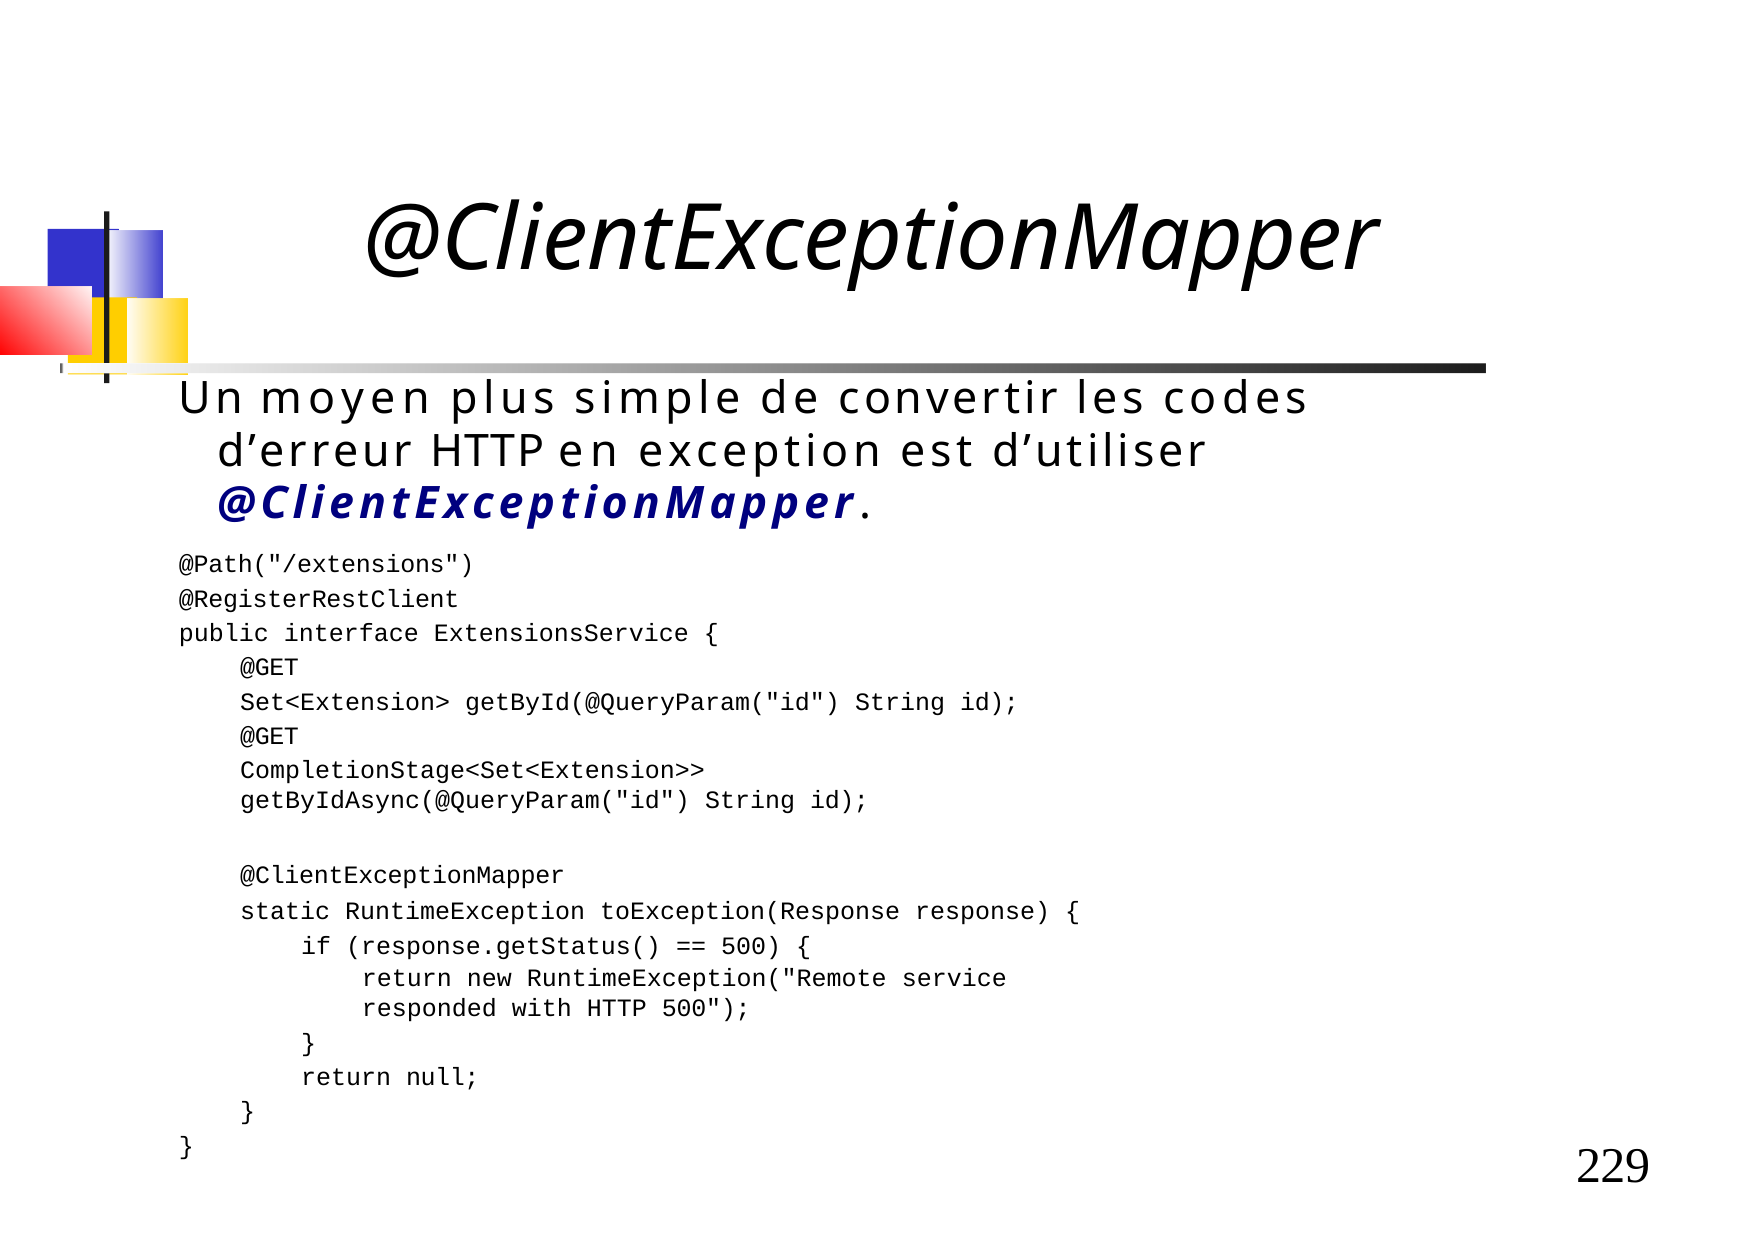

# @ClientExceptionMapper
Un moyen plus simple de convertir les codes d’erreur HTTP en exception est d’utiliser @ClientExceptionMapper.
@Path("/extensions") @RegisterRestClient
public interface ExtensionsService { @GET
Set<Extension> getById(@QueryParam("id") String id); @GET
CompletionStage<Set<Extension>> getByIdAsync(@QueryParam("id") String id);
@ClientExceptionMapper
static RuntimeException toException(Response response) { if (response.getStatus() == 500) {
return new RuntimeException("Remote service responded with HTTP 500");
}
return null;
}
}
229